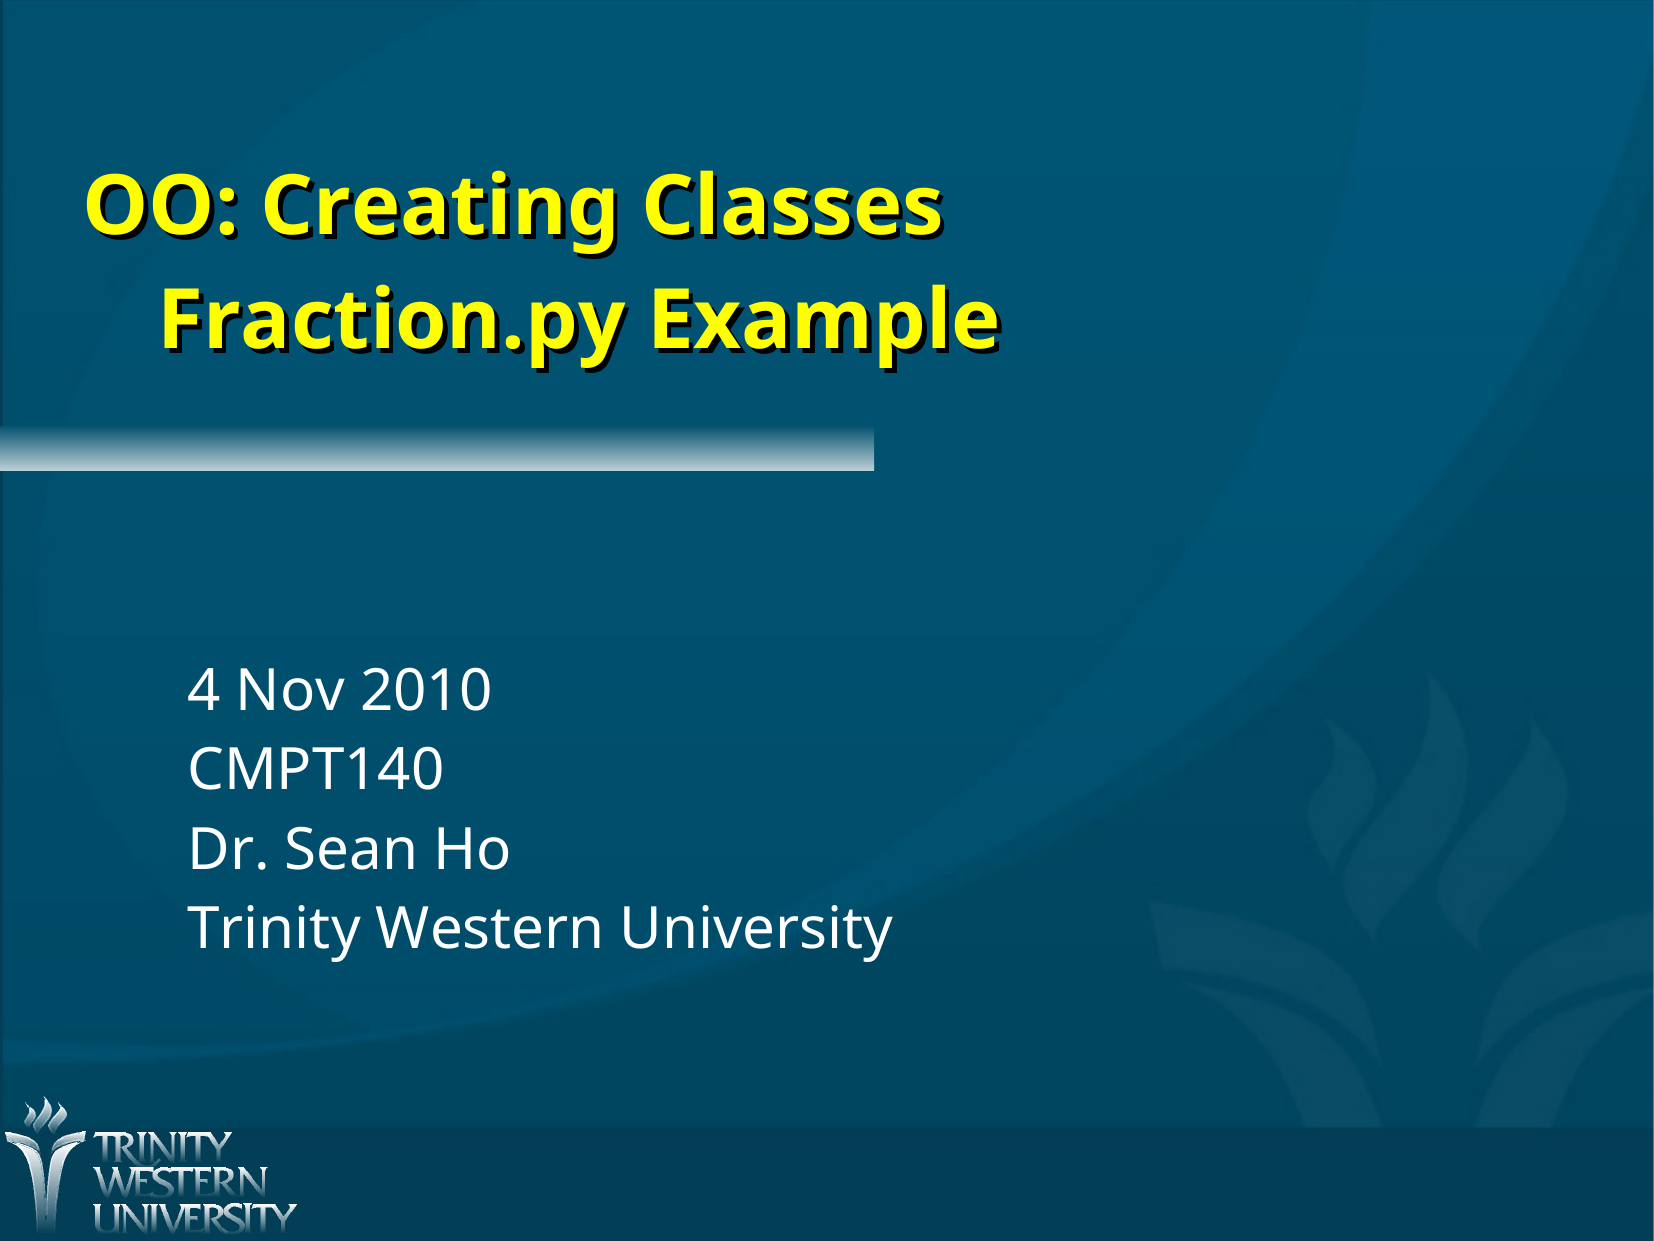

# OO: Creating Classes Fraction.py Example
4 Nov 2010
CMPT140
Dr. Sean Ho
Trinity Western University